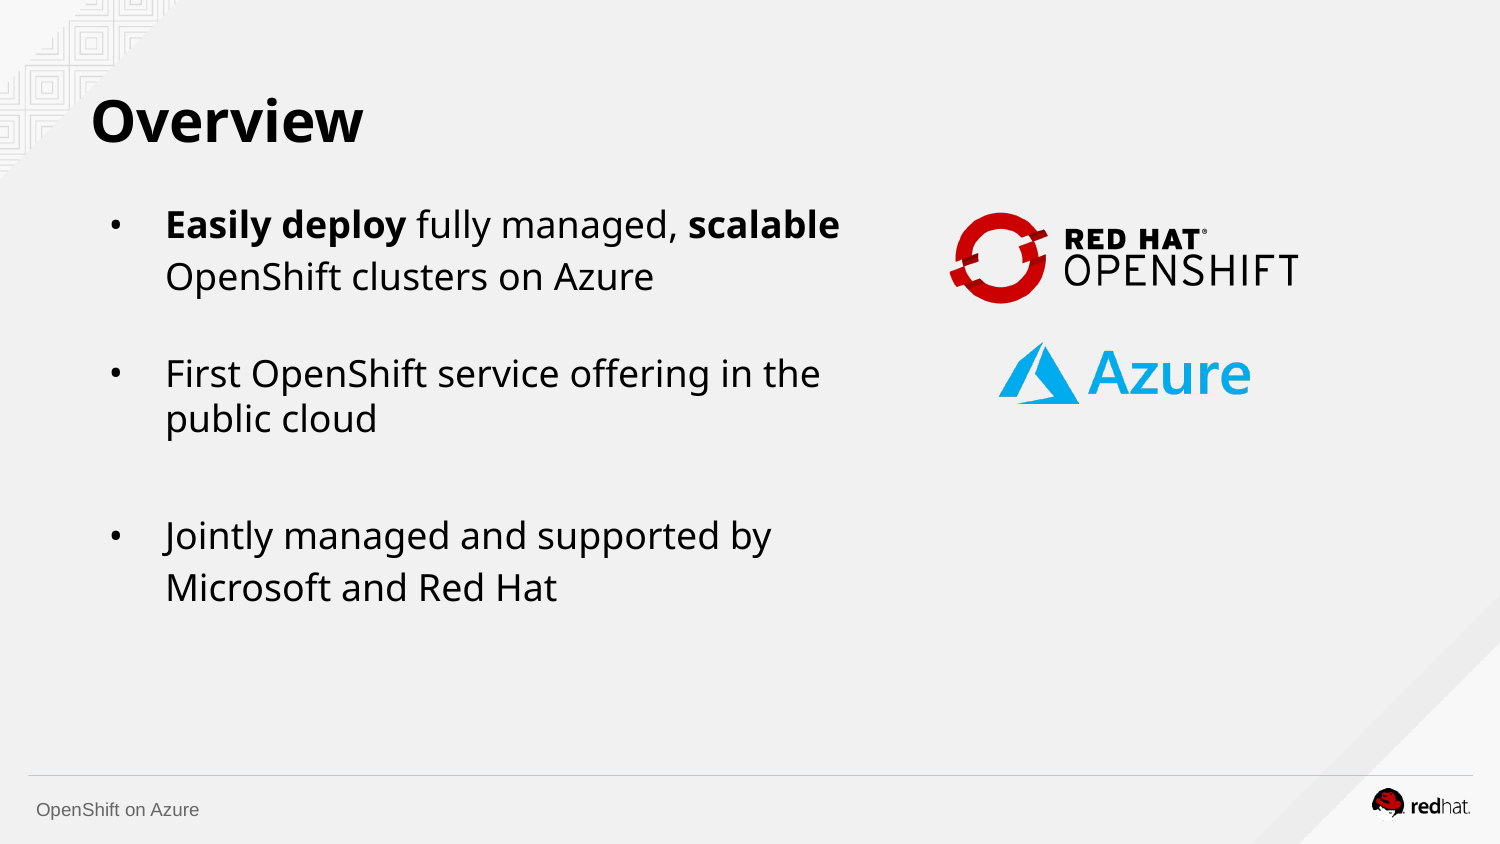

Overview
Easily deploy fully managed, scalable OpenShift clusters on Azure
First OpenShift service offering in the public cloud
Jointly managed and supported by Microsoft and Red Hat